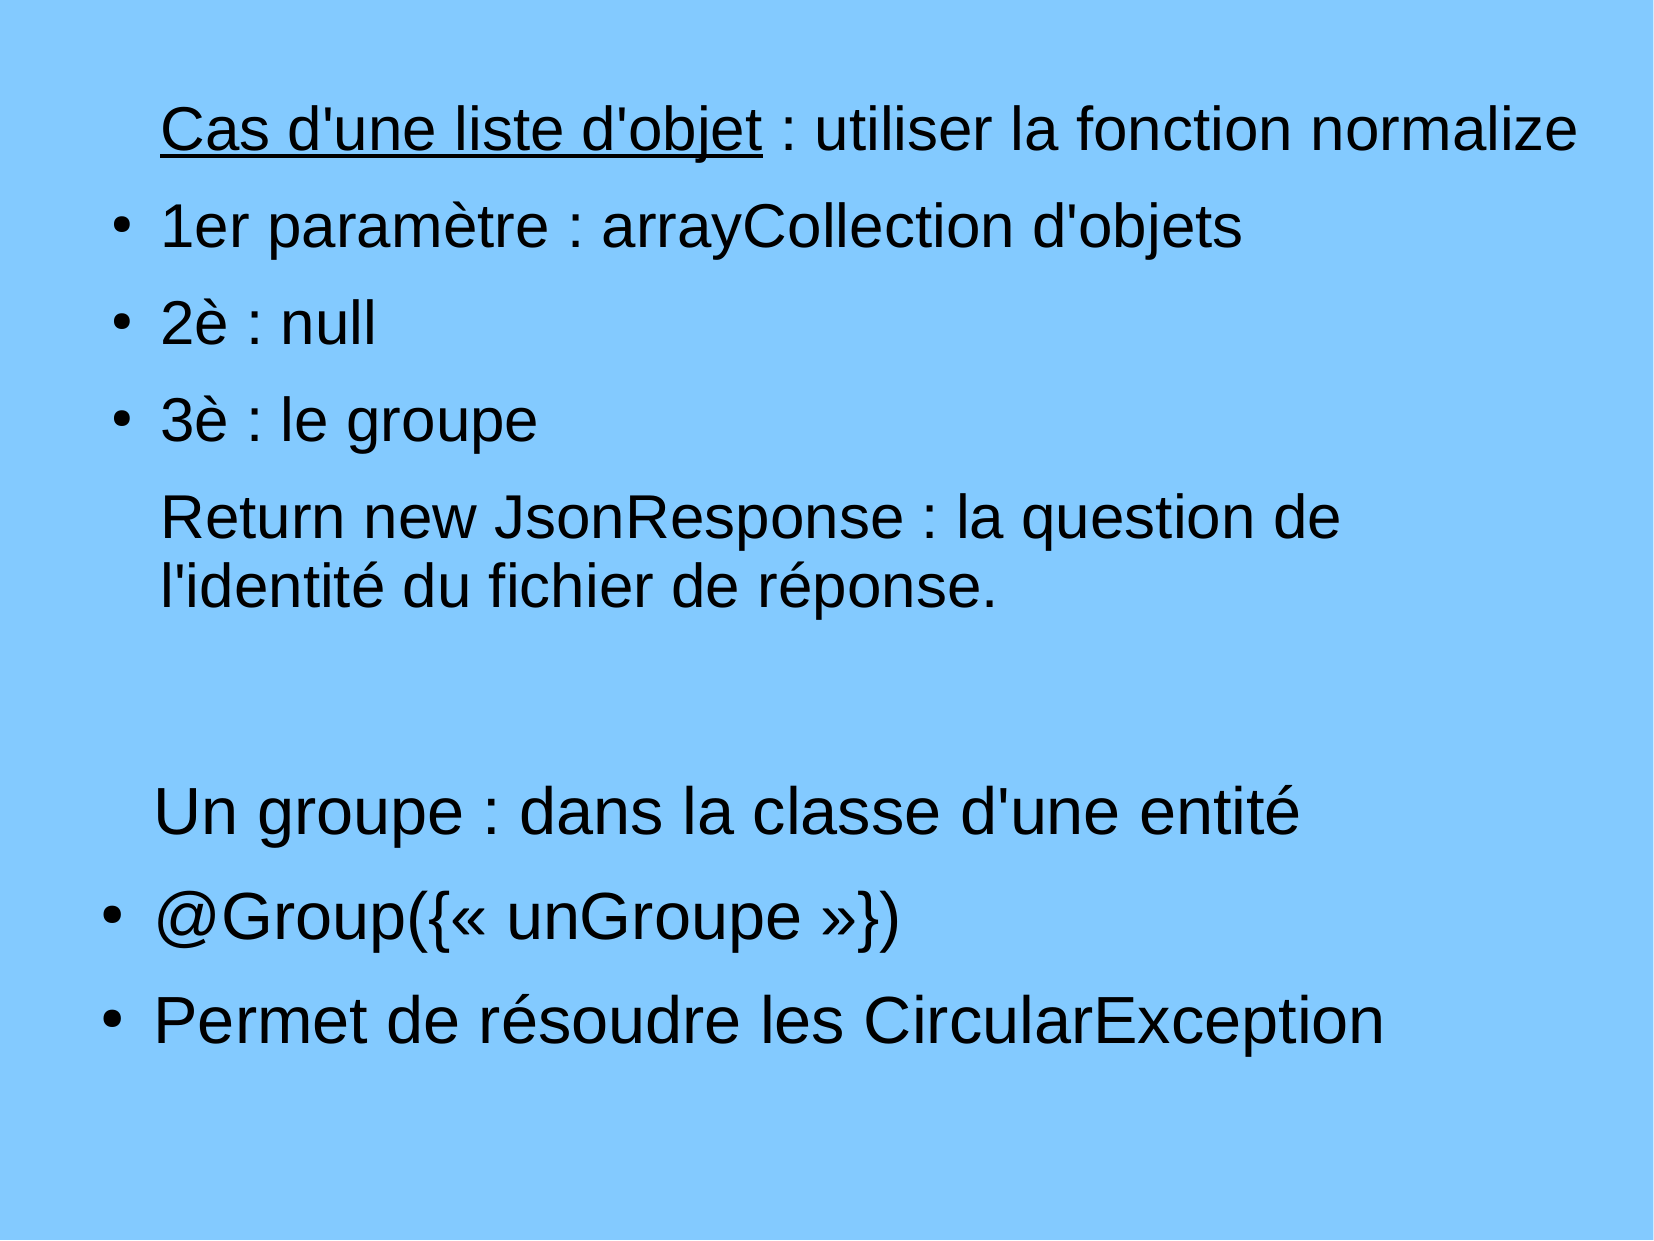

# Cas d'une liste d'objet : utiliser la fonction normalize
1er paramètre : arrayCollection d'objets
2è : null
3è : le groupe
Return new JsonResponse : la question de l'identité du fichier de réponse.
Un groupe : dans la classe d'une entité
@Group({« unGroupe »})
Permet de résoudre les CircularException